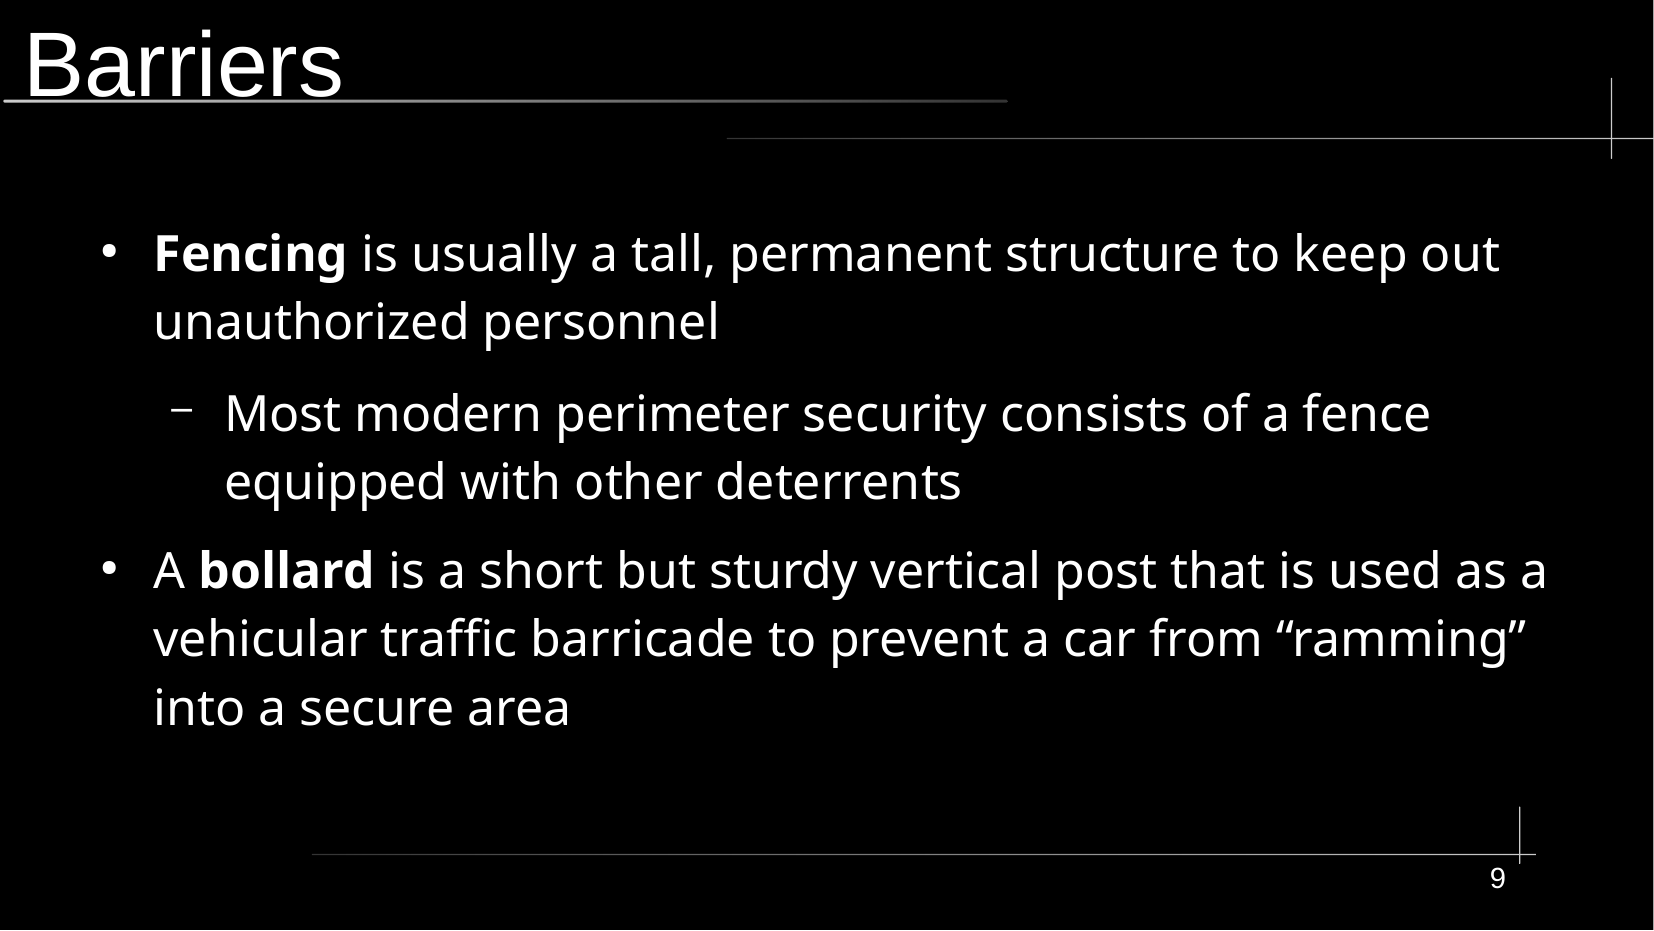

# Barriers
Fencing is usually a tall, permanent structure to keep out unauthorized personnel
Most modern perimeter security consists of a fence equipped with other deterrents
A bollard is a short but sturdy vertical post that is used as a vehicular traffic barricade to prevent a car from “ramming” into a secure area
9